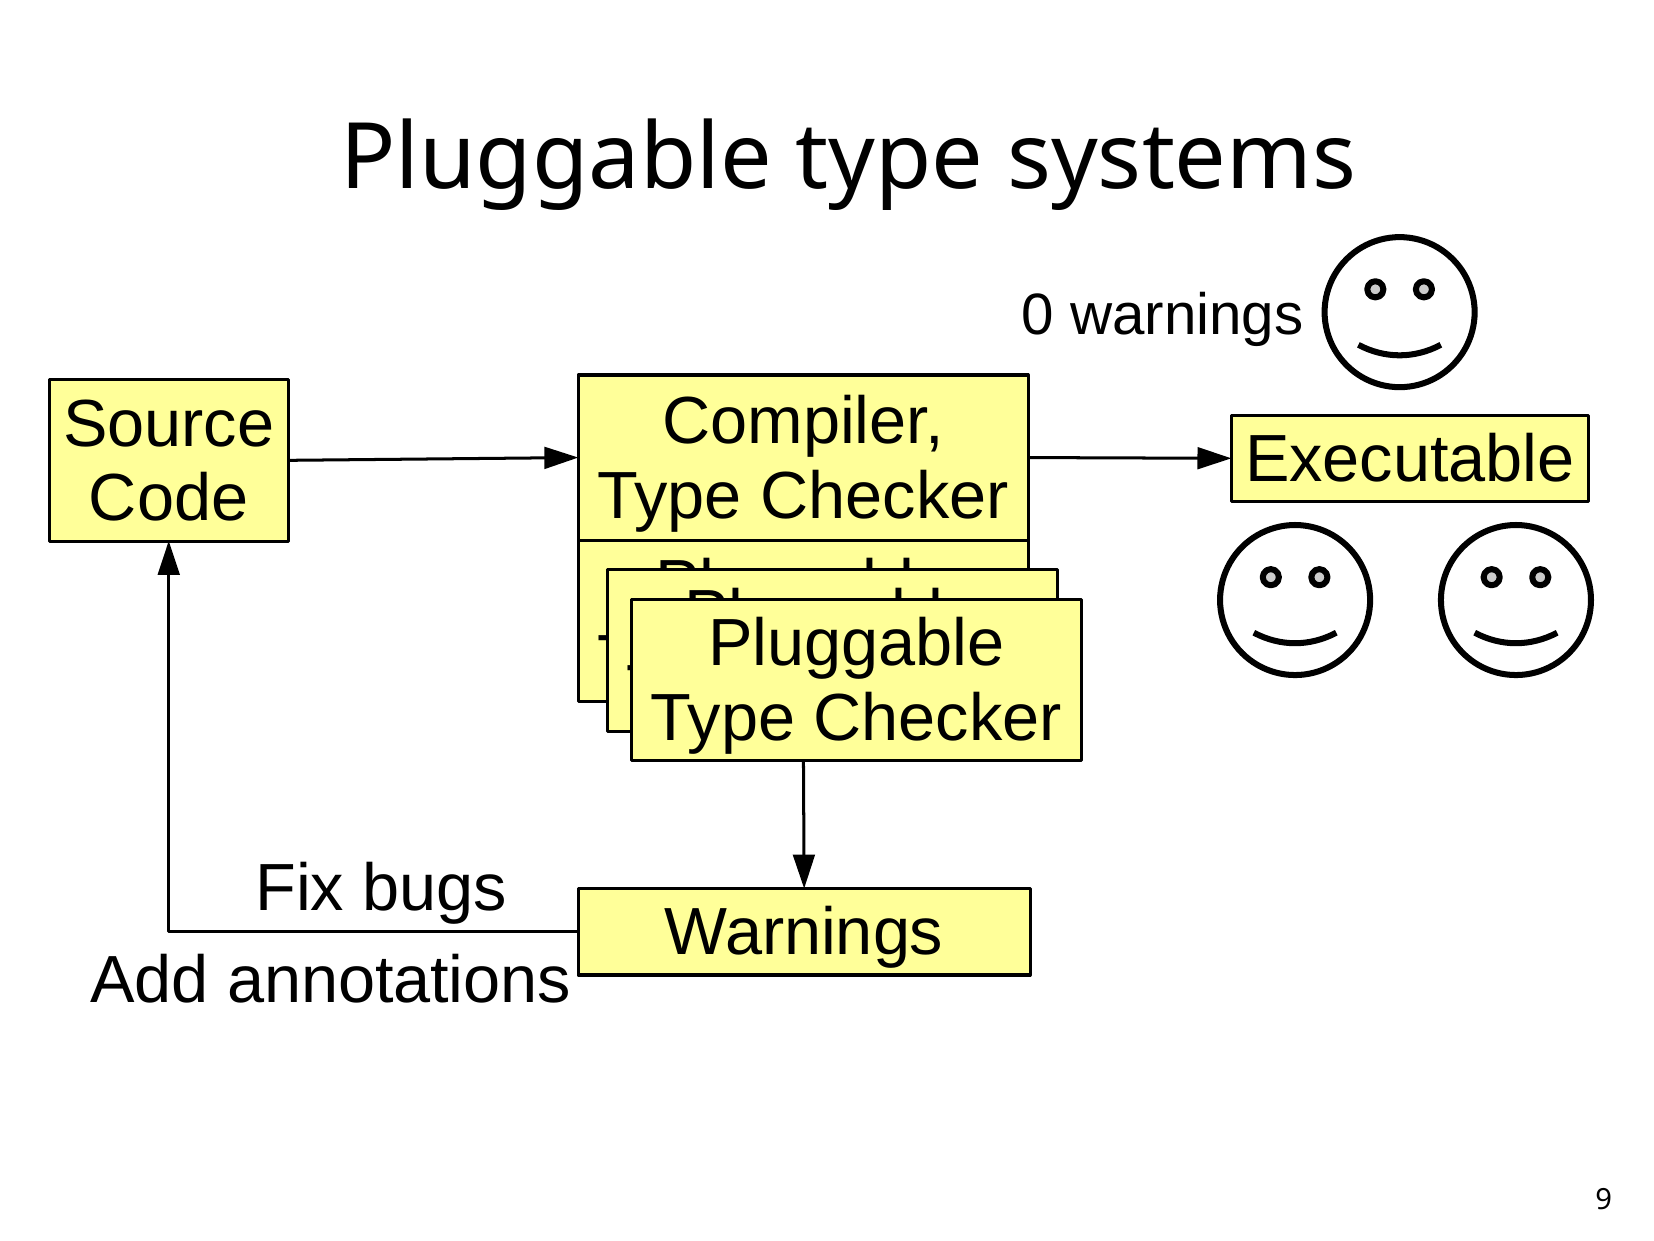

# sPluggable type systems
0 warnings
Compiler,
Type Checker
Source
Code
Executable
Pluggable
Type Checker
Pluggable
Type Checker
Pluggable
Type Checker
Fix bugs
Warnings
Add annotations
9